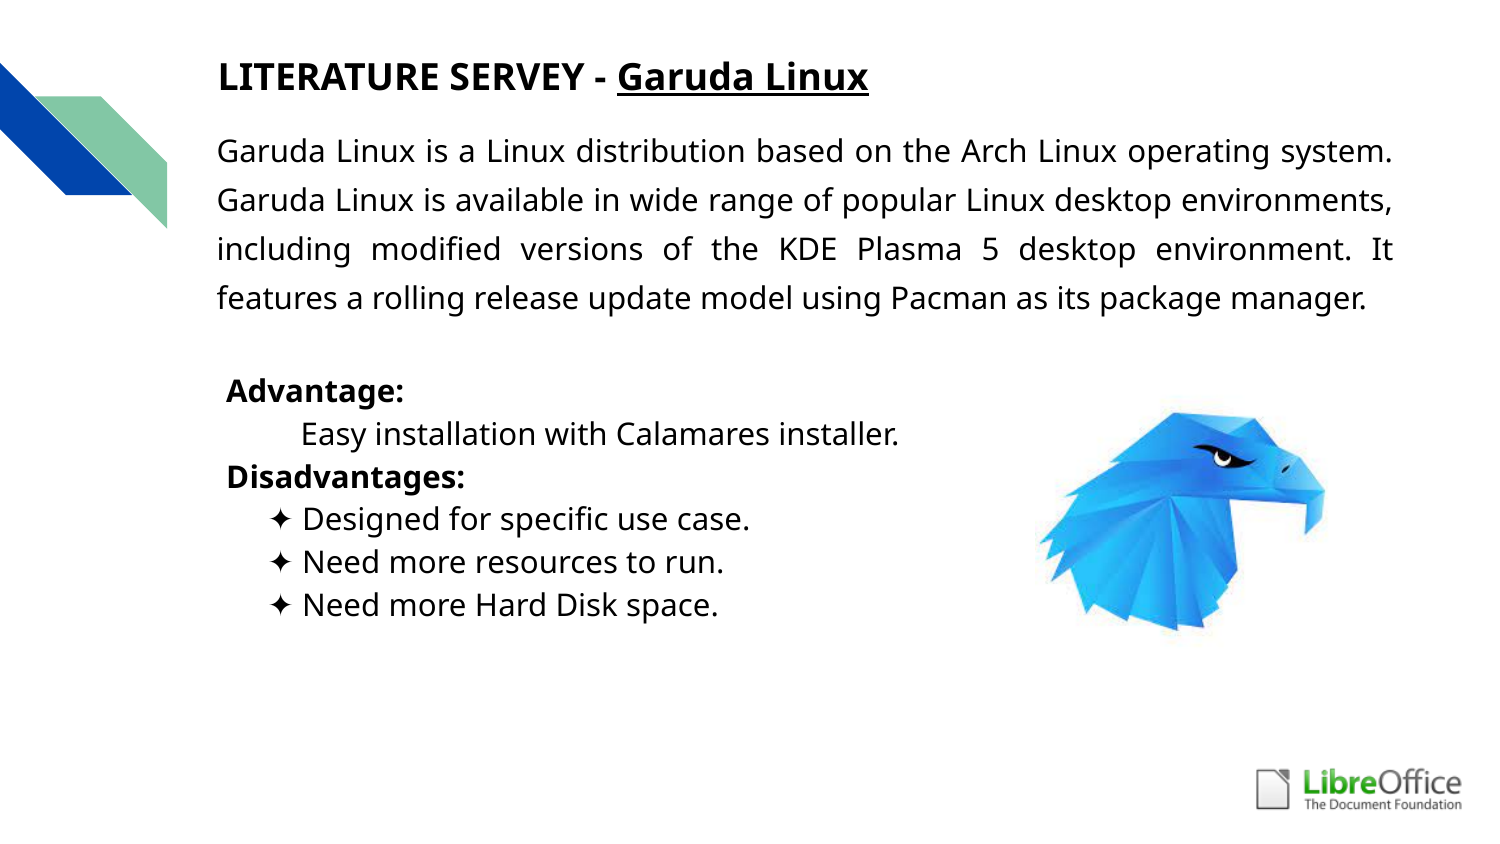

LITERATURE SERVEY - Garuda Linux
Garuda Linux is a Linux distribution based on the Arch Linux operating system. Garuda Linux is available in wide range of popular Linux desktop environments, including modified versions of the KDE Plasma 5 desktop environment. It features a rolling release update model using Pacman as its package manager.
Advantage:
 Easy installation with Calamares installer.
Disadvantages:
 ✦ Designed for specific use case.
 ✦ Need more resources to run.
 ✦ Need more Hard Disk space.